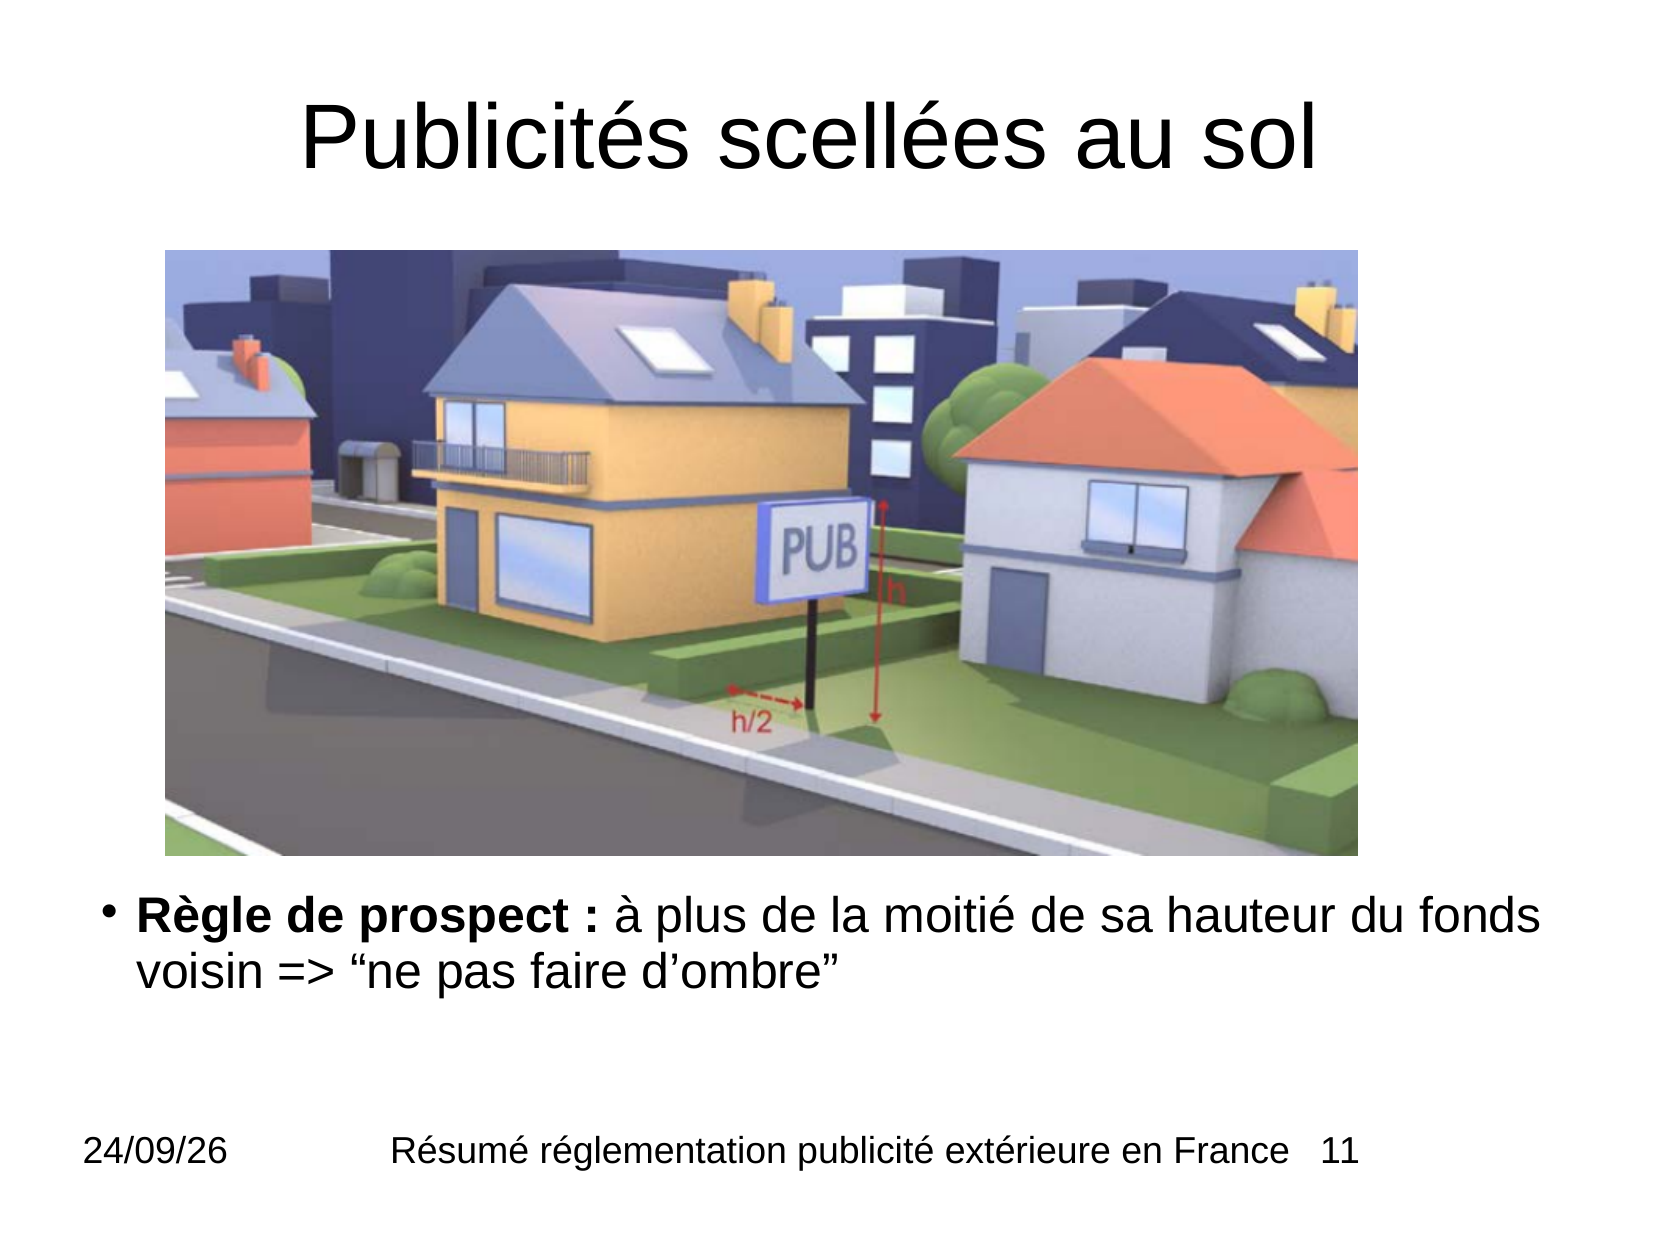

# Publicités scellées au sol
Règle de prospect : à plus de la moitié de sa hauteur du fonds voisin => “ne pas faire d’ombre”
Résumé réglementation publicité extérieure en France
11